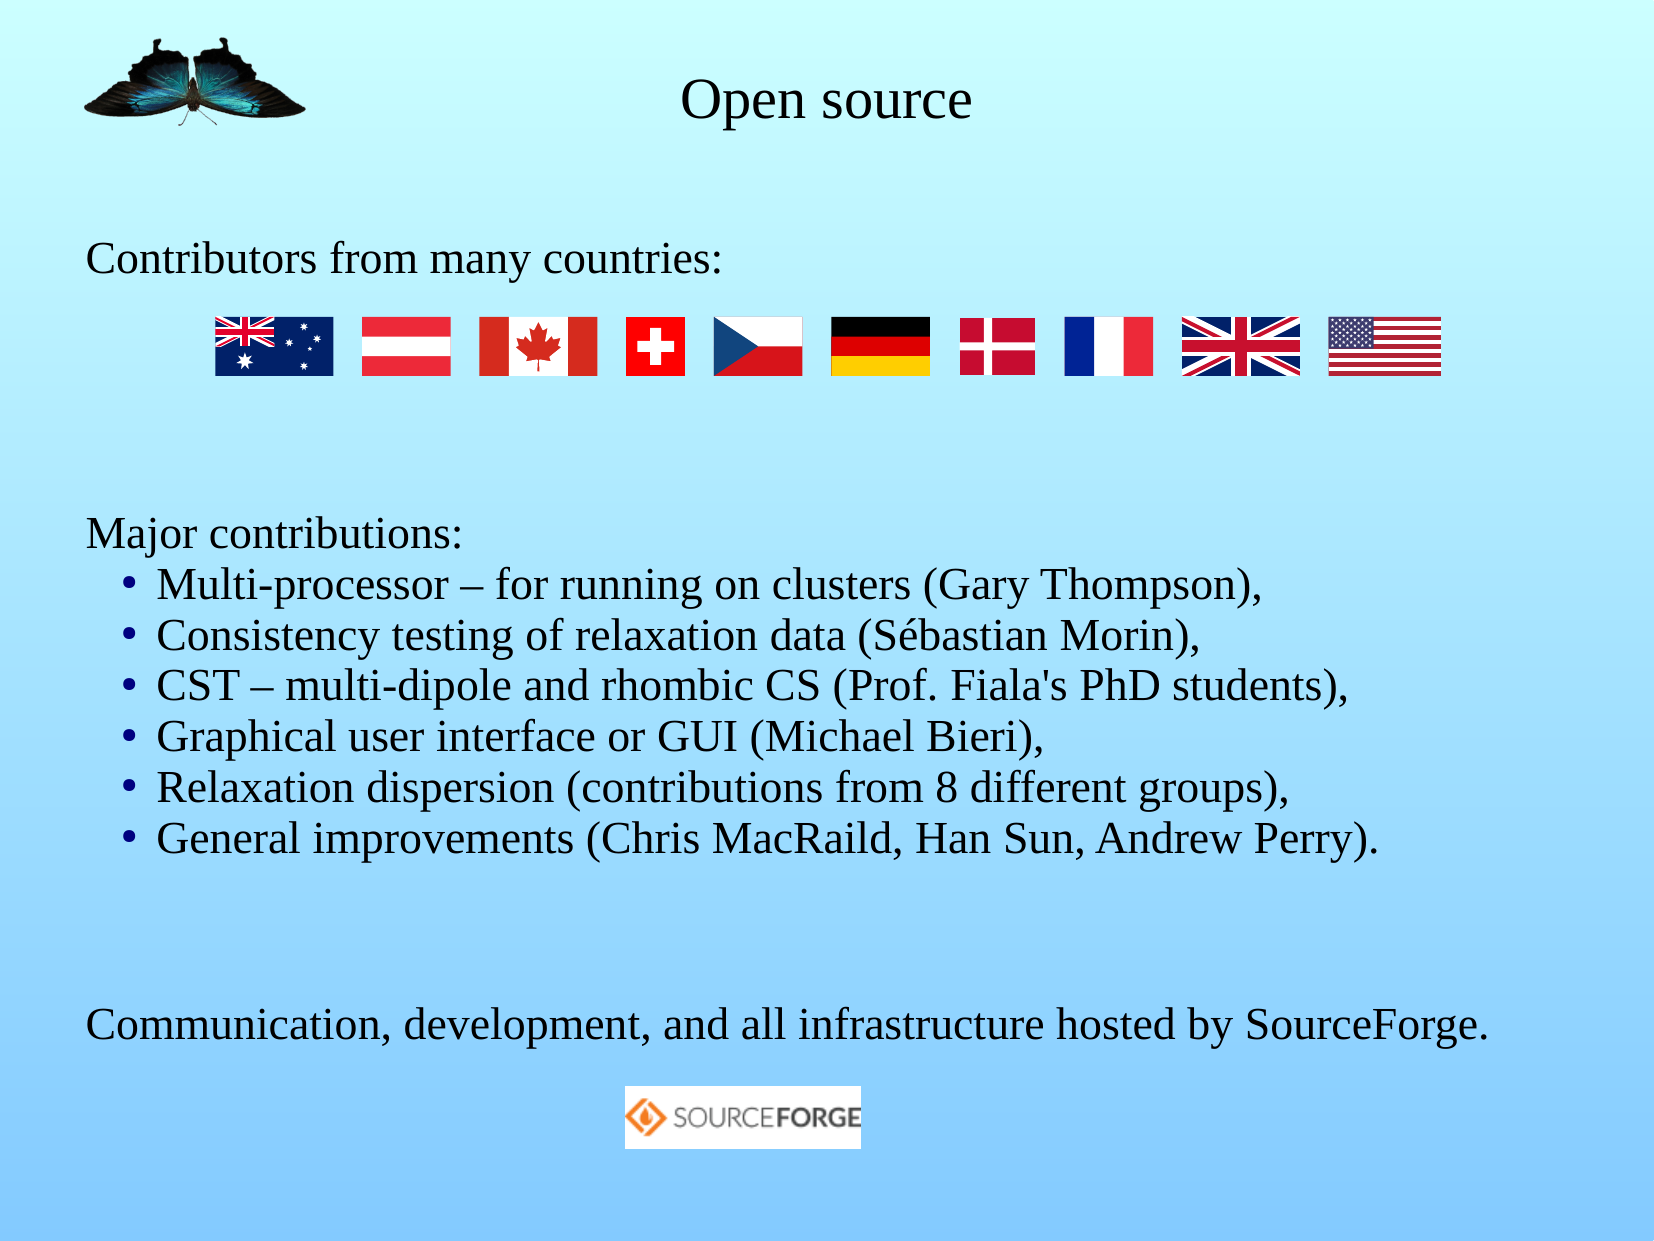

# Open source
Contributors from many countries:
Major contributions:
Multi-processor – for running on clusters (Gary Thompson),
Consistency testing of relaxation data (Sébastian Morin),
CST – multi-dipole and rhombic CS (Prof. Fiala's PhD students),
Graphical user interface or GUI (Michael Bieri),
Relaxation dispersion (contributions from 8 different groups),
General improvements (Chris MacRaild, Han Sun, Andrew Perry).
Communication, development, and all infrastructure hosted by SourceForge.